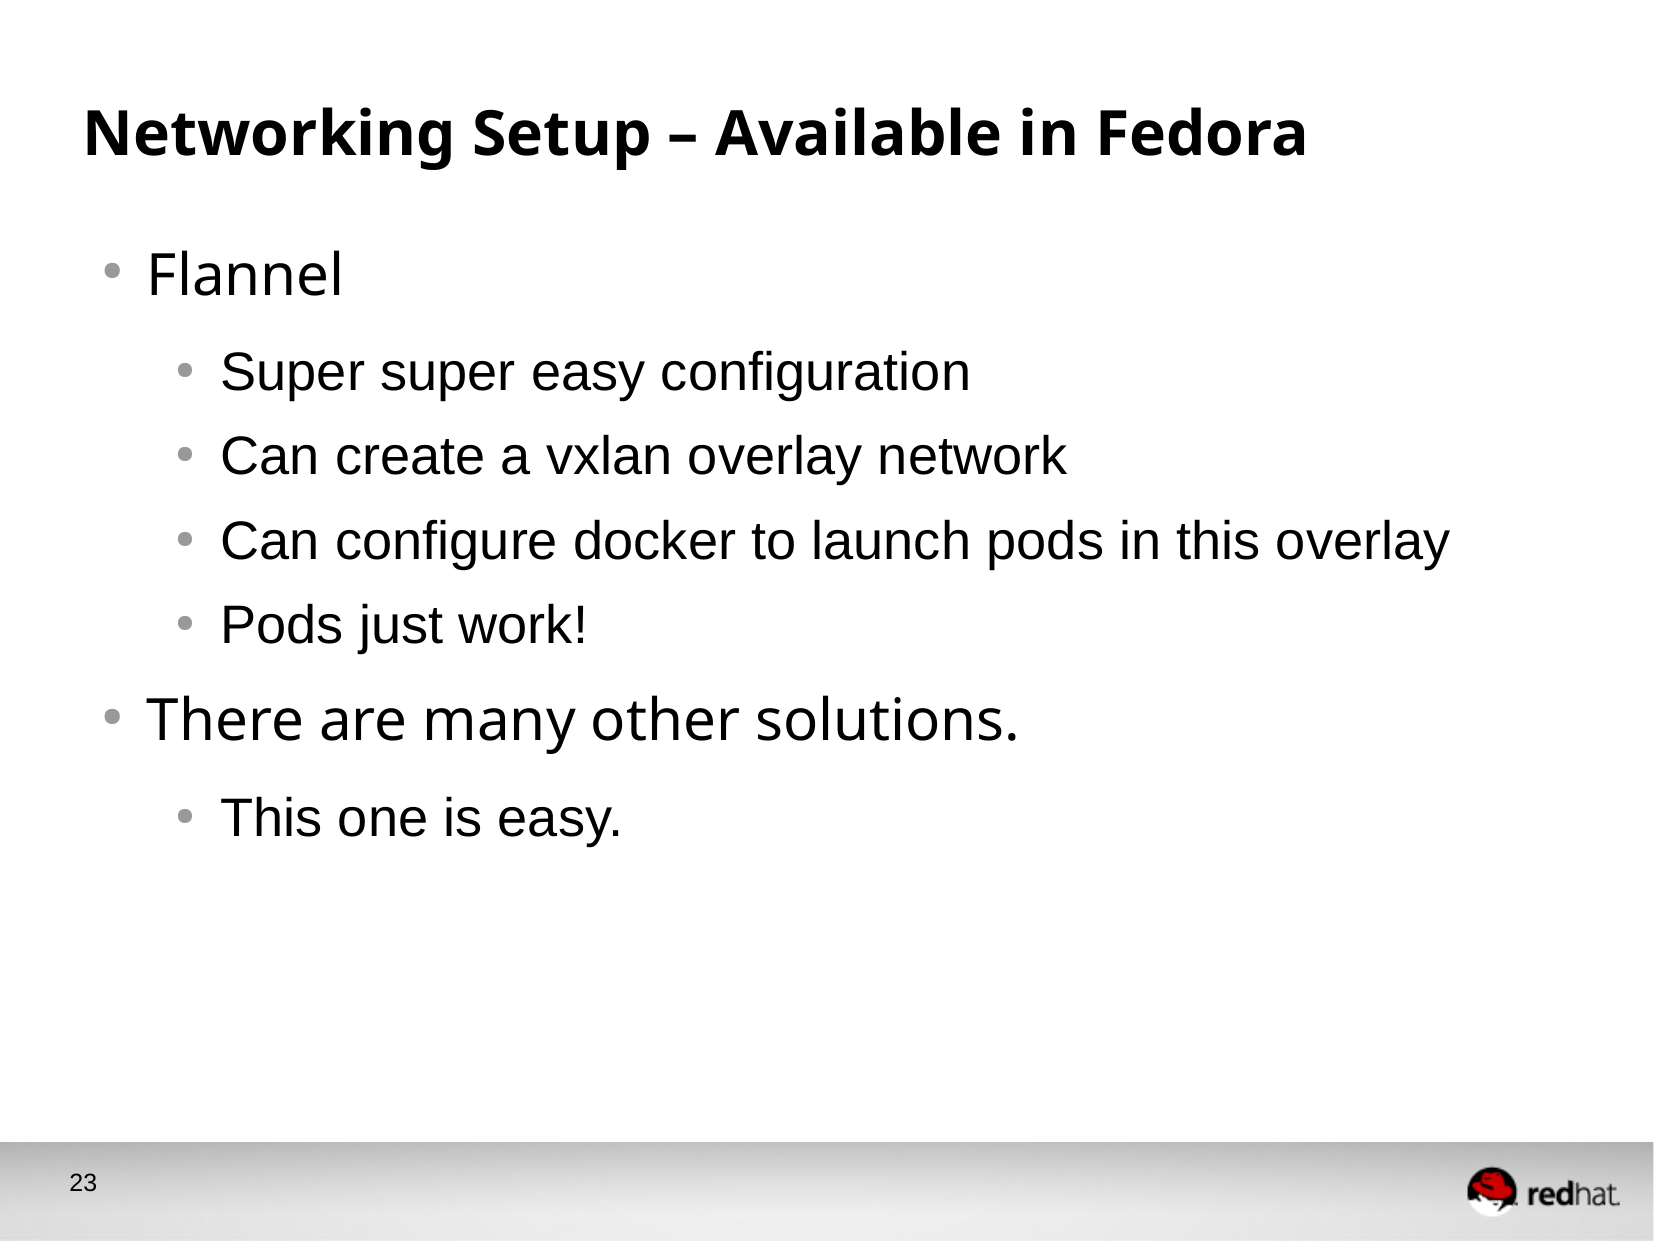

# Networking Setup – Available in Fedora
Flannel
Super super easy configuration
Can create a vxlan overlay network
Can configure docker to launch pods in this overlay
Pods just work!
There are many other solutions.
This one is easy.